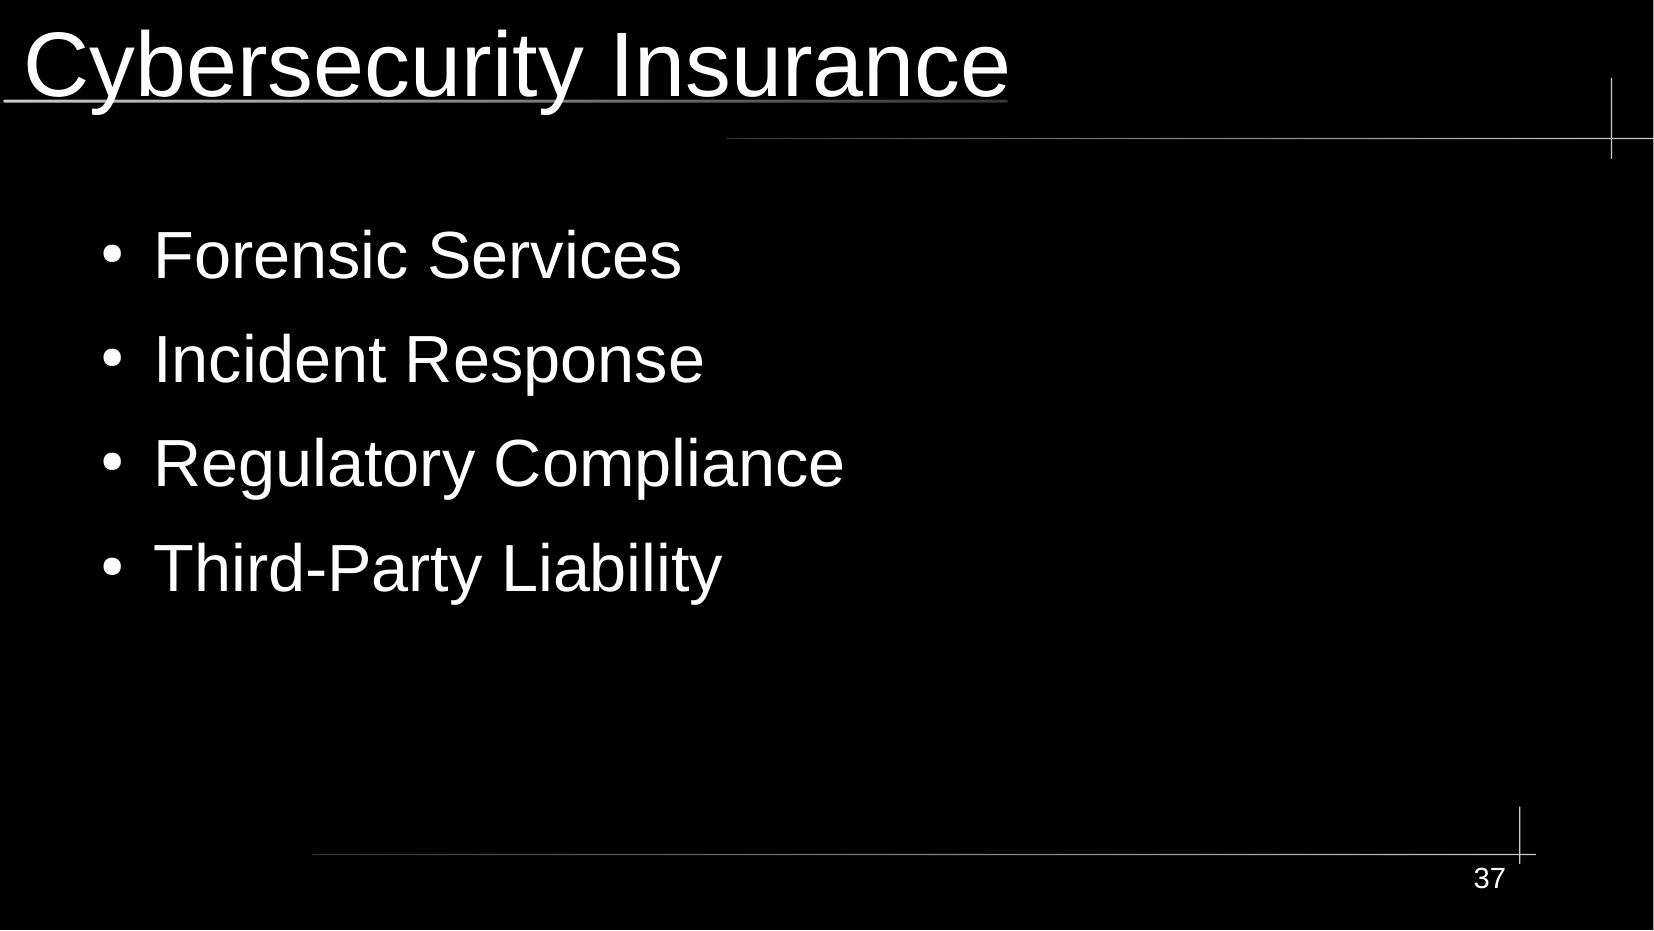

# Cybersecurity Insurance
Forensic Services
Incident Response
Regulatory Compliance
Third-Party Liability
37